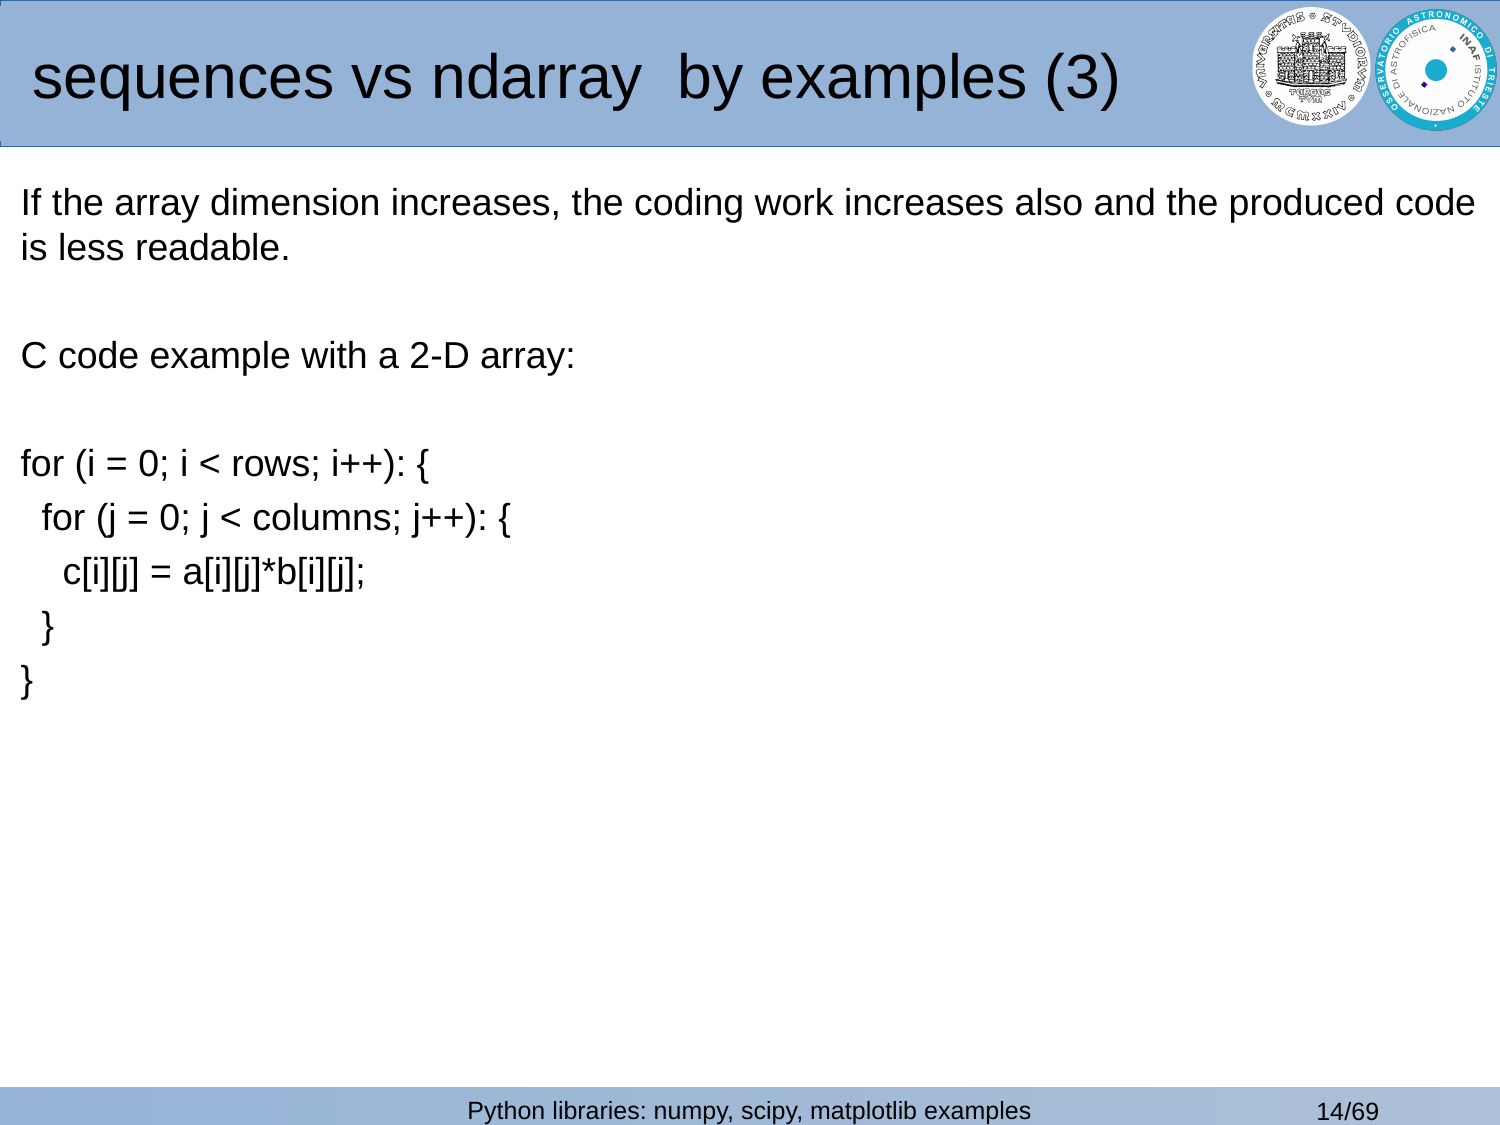

sequences vs ndarray by examples (3)
# If the array dimension increases, the coding work increases also and the produced code is less readable.
C code example with a 2-D array:
for (i = 0; i < rows; i++): {
 for (j = 0; j < columns; j++): {
 c[i][j] = a[i][j]*b[i][j];
 }
}